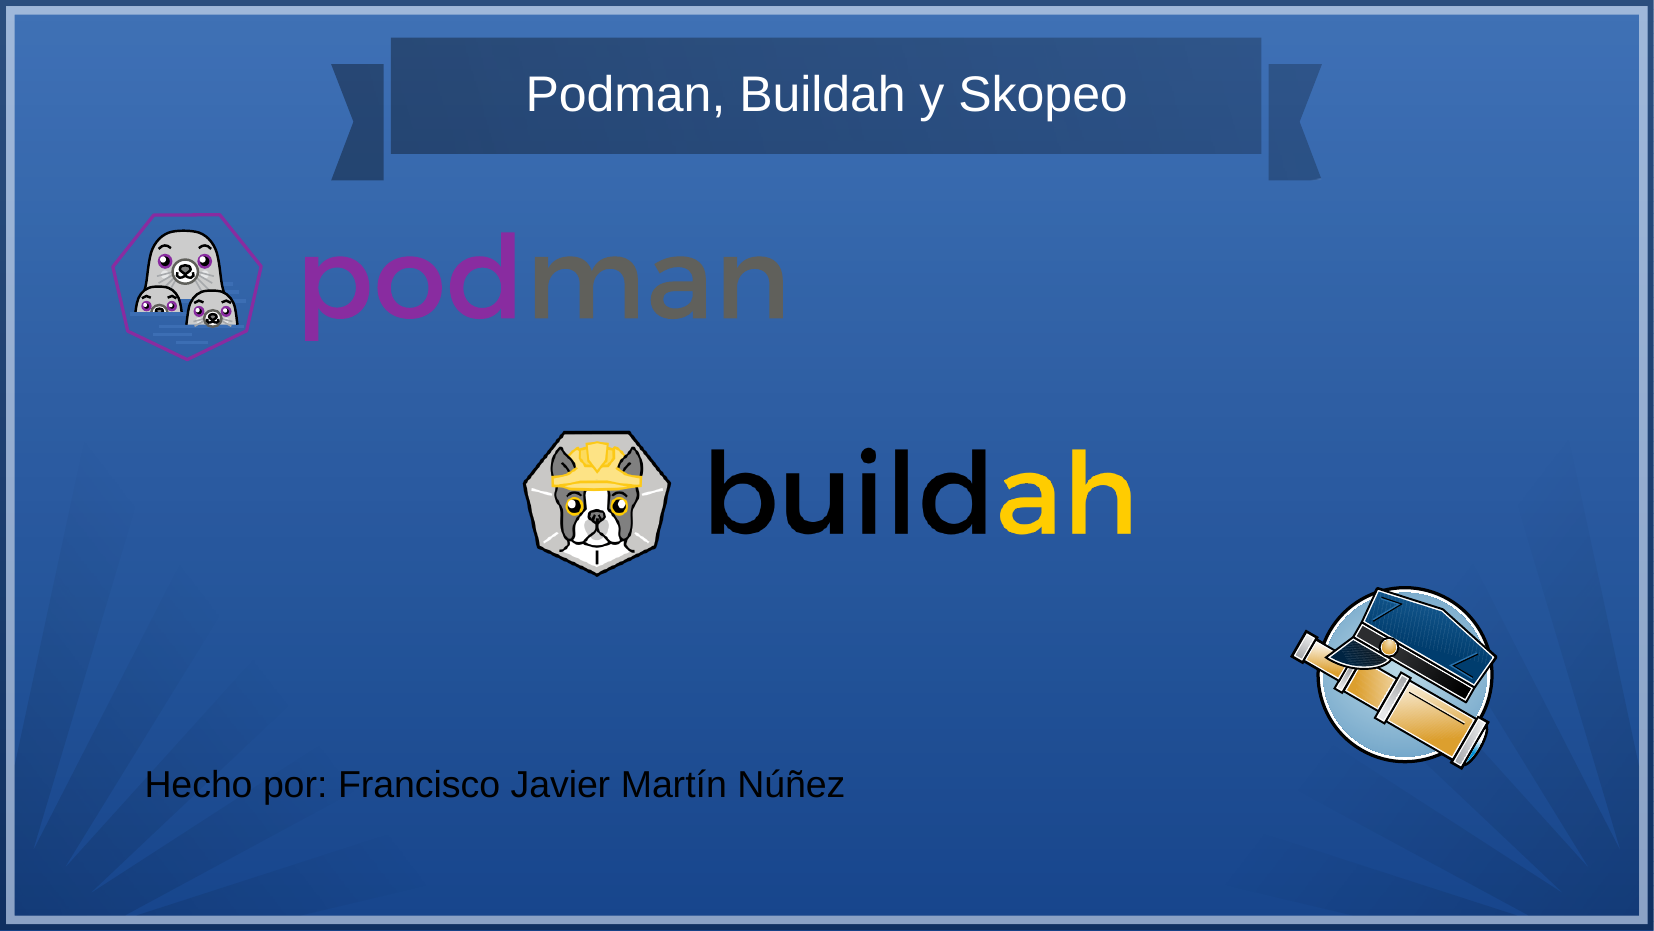

# Podman, Buildah y Skopeo
Hecho por: Francisco Javier Martín Núñez